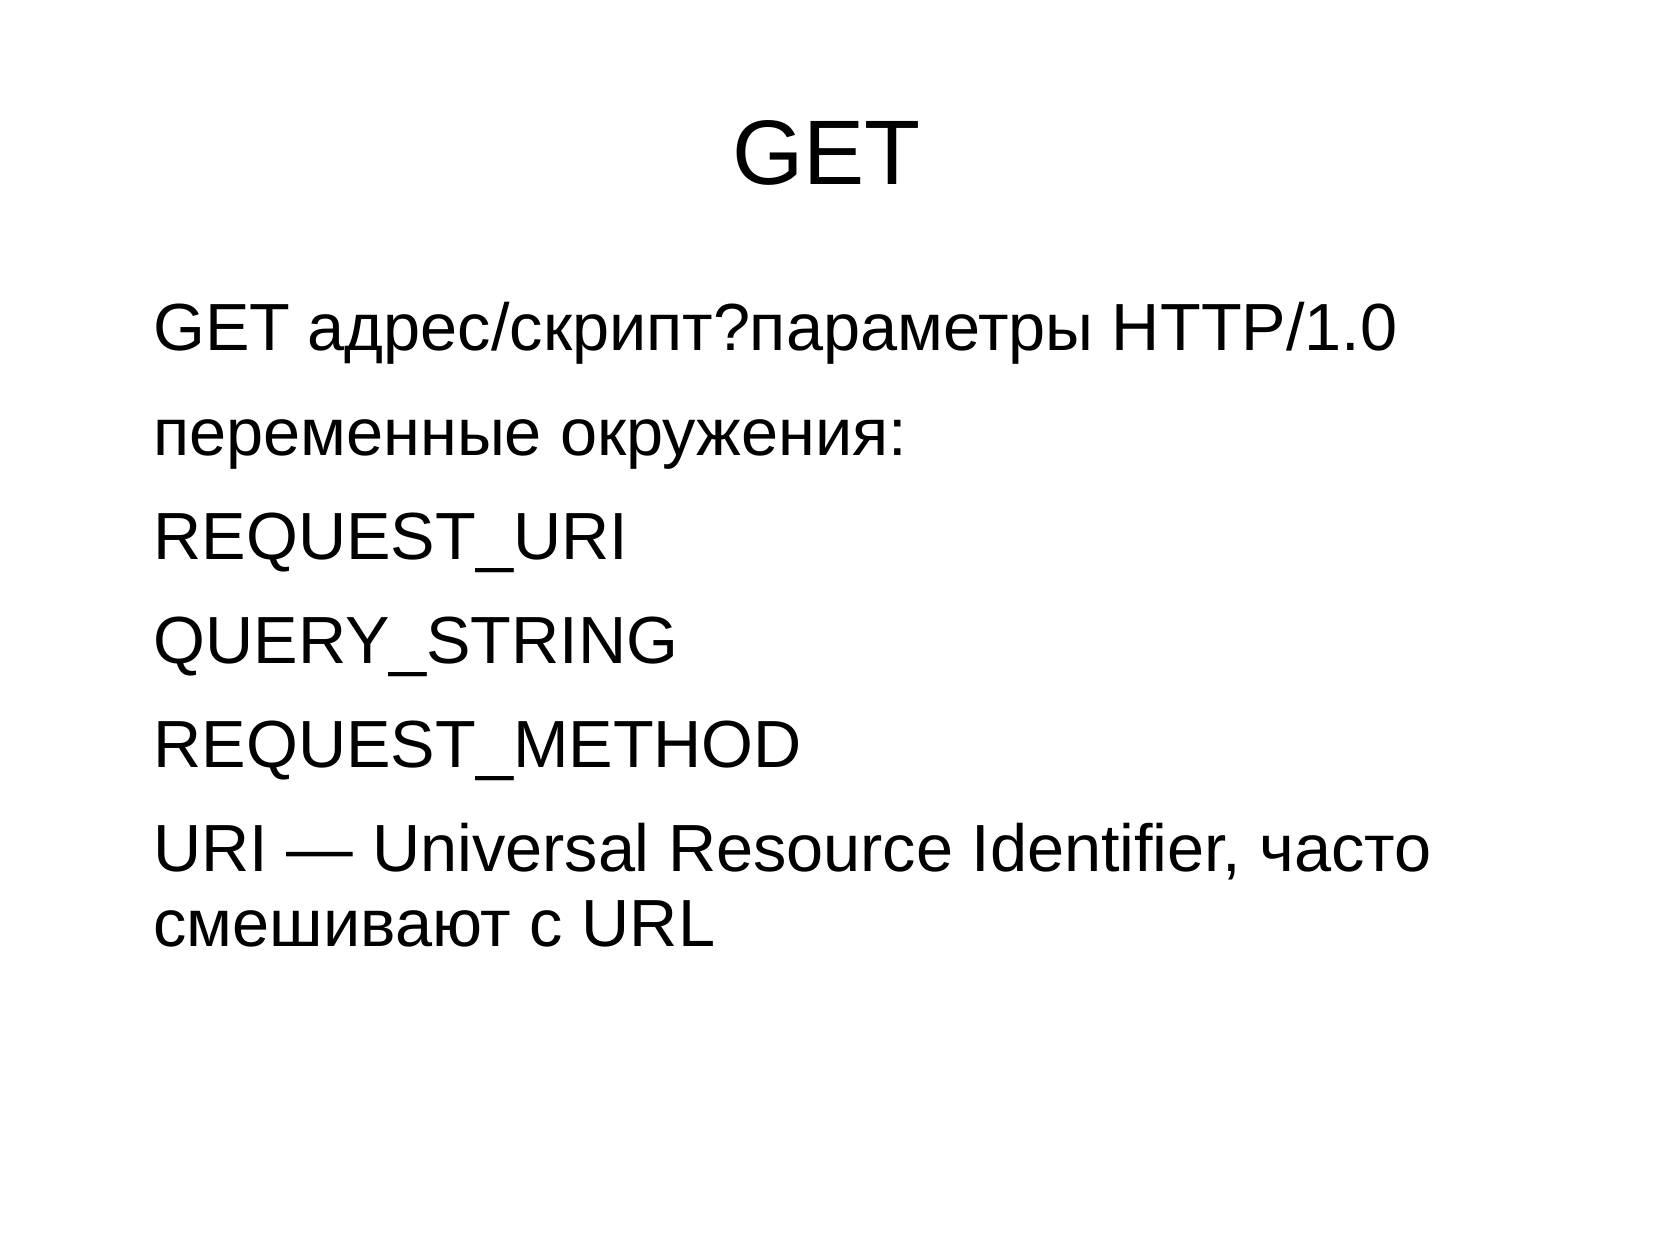

# GET
GET адрес/скрипт?параметры HTTP/1.0
переменные окружения:
REQUEST_URI
QUERY_STRING
REQUEST_METHOD
URI — Universal Resource Identifier, часто смешивают с URL